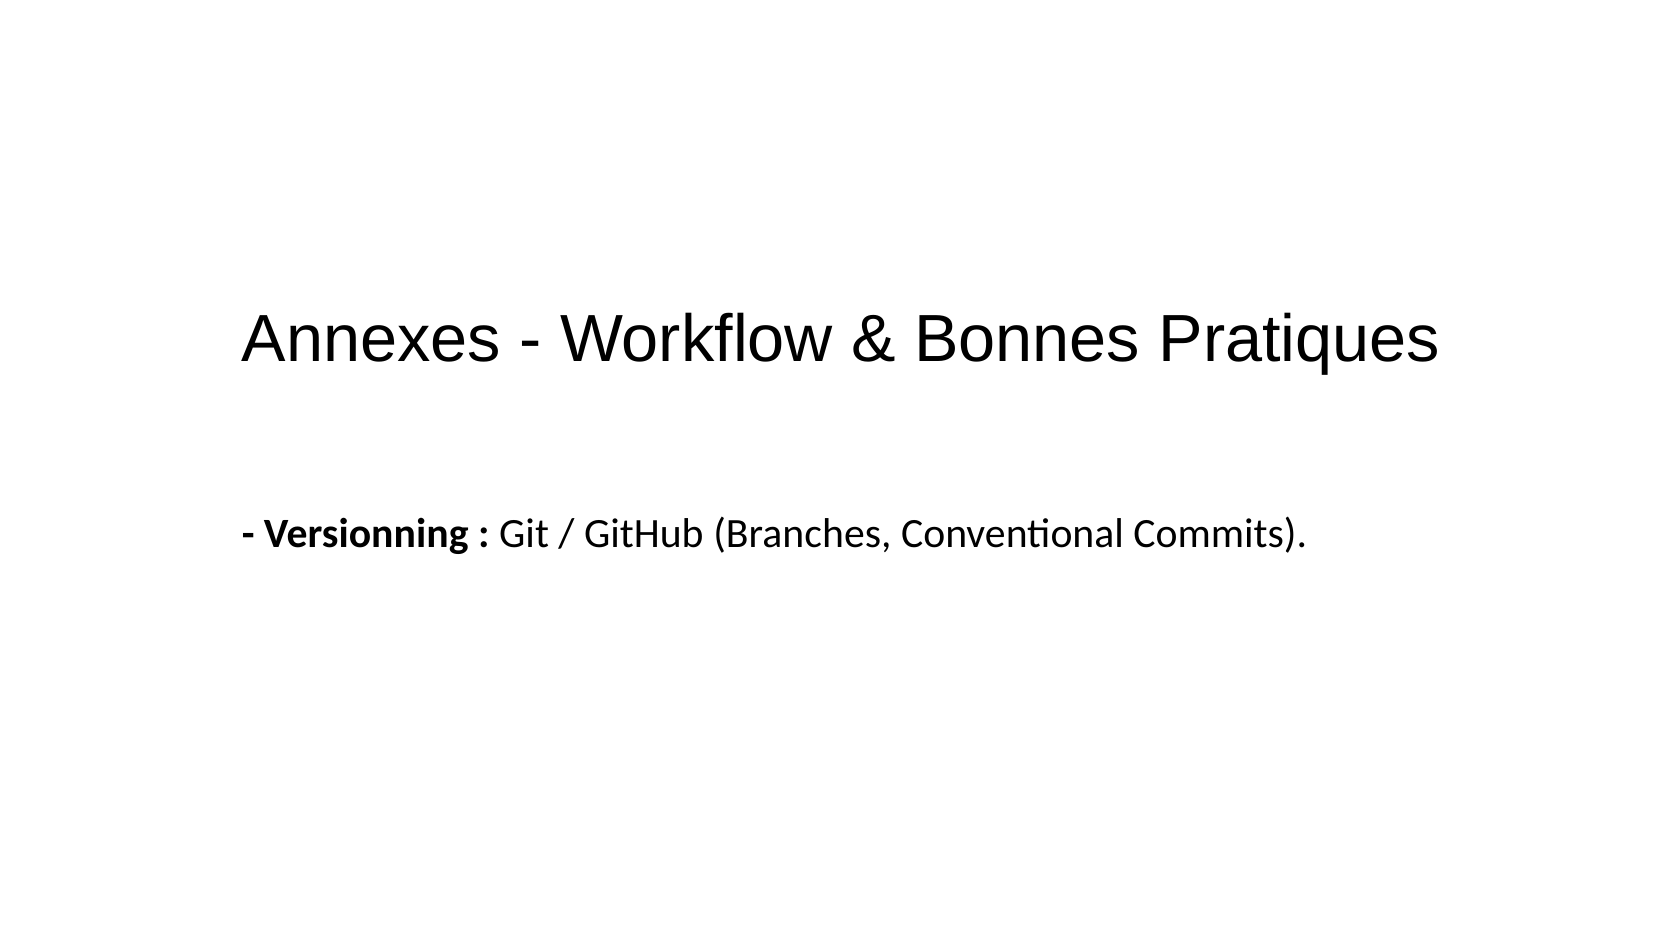

# Annexes - Workflow & Bonnes Pratiques
- Versionning : Git / GitHub (Branches, Conventional Commits).